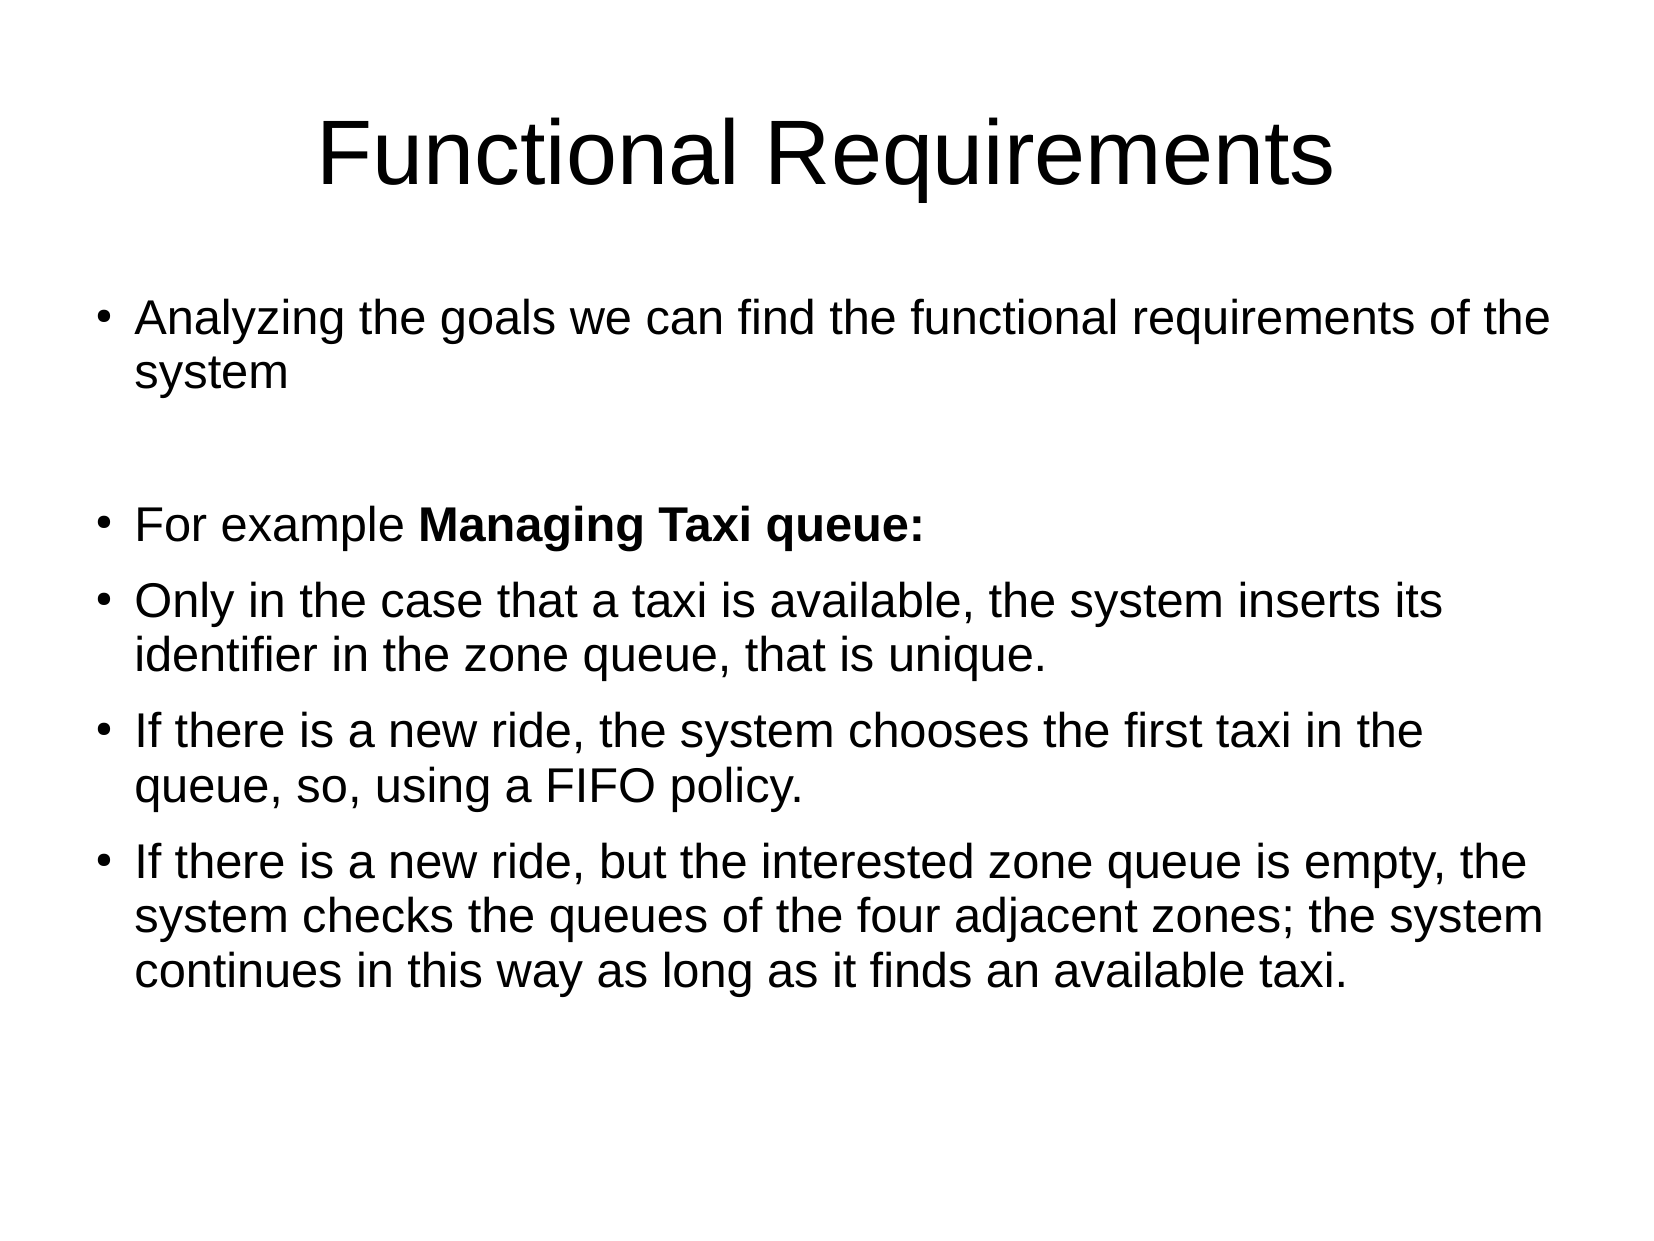

# Functional Requirements
Analyzing the goals we can find the functional requirements of the system
For example Managing Taxi queue:
Only in the case that a taxi is available, the system inserts its identifier in the zone queue, that is unique.
If there is a new ride, the system chooses the first taxi in the queue, so, using a FIFO policy.
If there is a new ride, but the interested zone queue is empty, the system checks the queues of the four adjacent zones; the system continues in this way as long as it finds an available taxi.